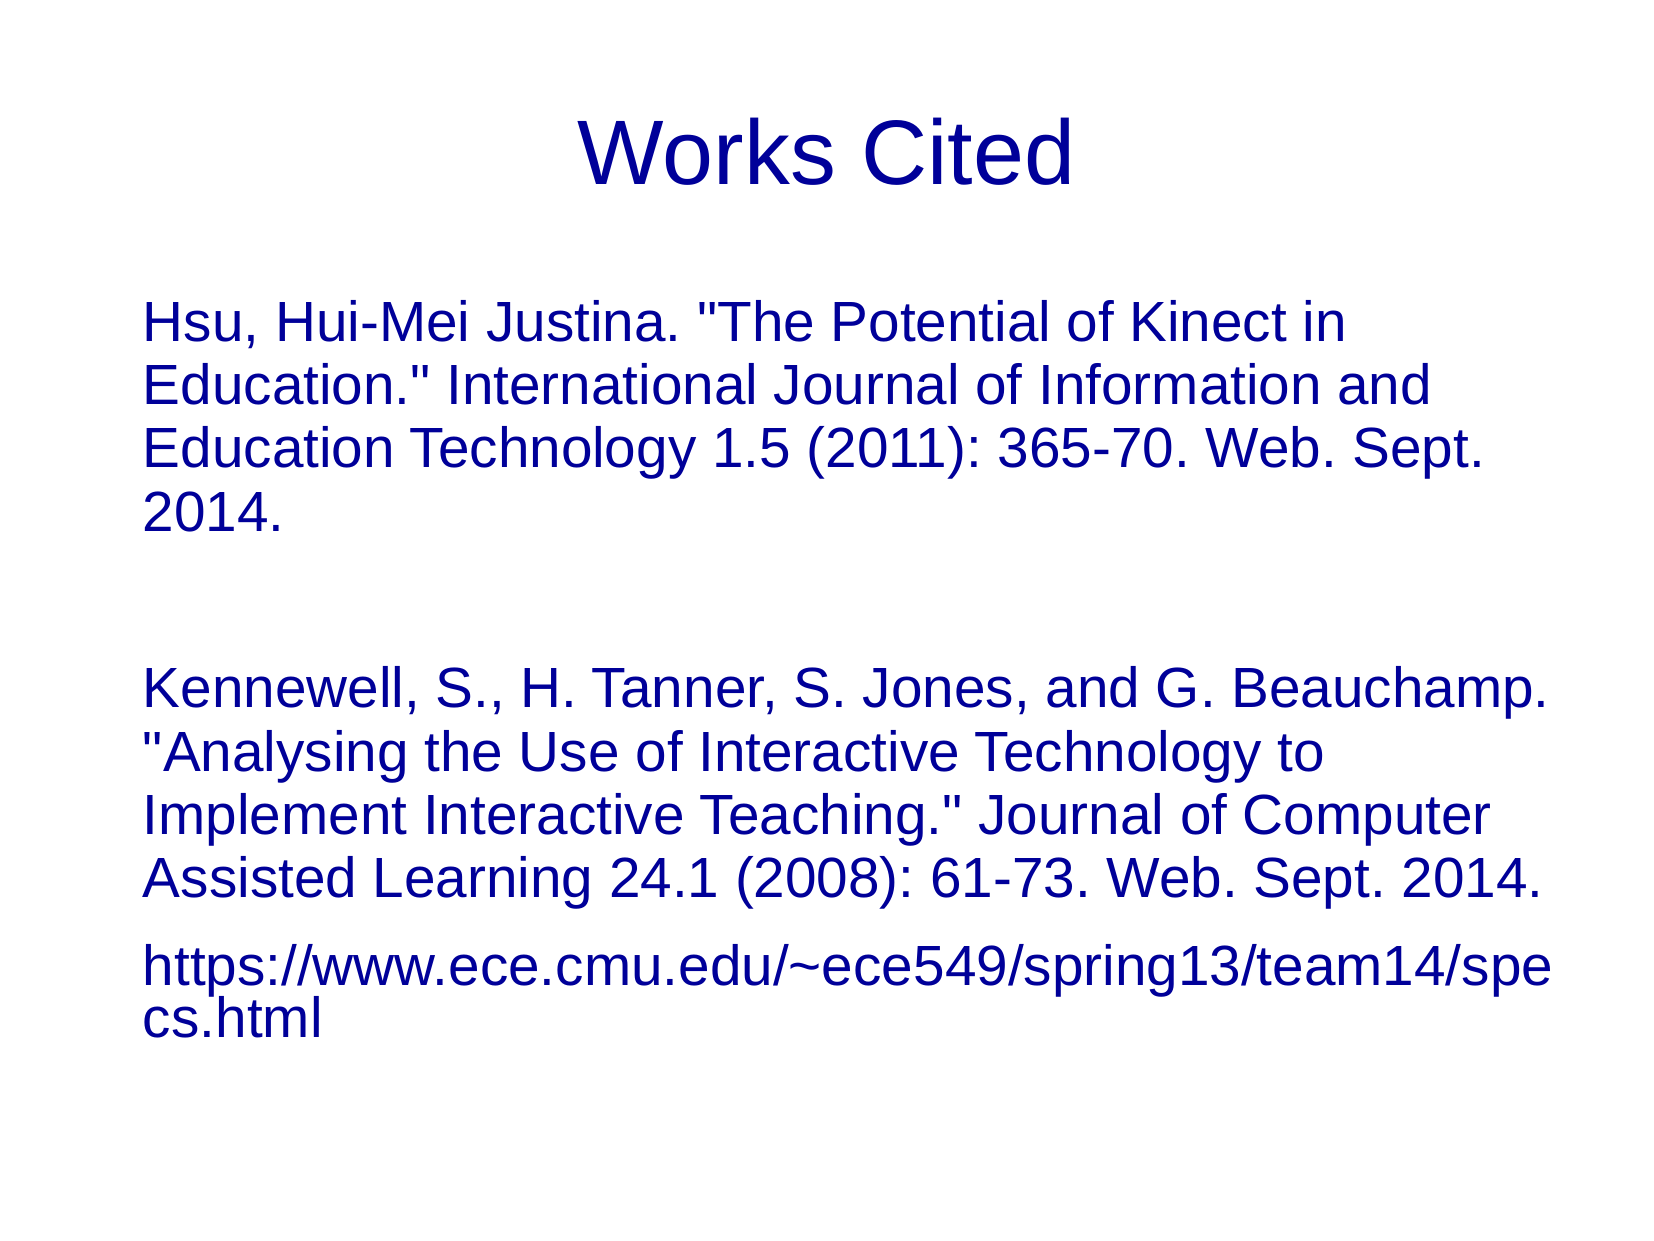

# Works Cited
Hsu, Hui-Mei Justina. "The Potential of Kinect in Education." International Journal of Information and Education Technology 1.5 (2011): 365-70. Web. Sept. 2014.
Kennewell, S., H. Tanner, S. Jones, and G. Beauchamp. "Analysing the Use of Interactive Technology to Implement Interactive Teaching." Journal of Computer Assisted Learning 24.1 (2008): 61-73. Web. Sept. 2014.
https://www.ece.cmu.edu/~ece549/spring13/team14/specs.html